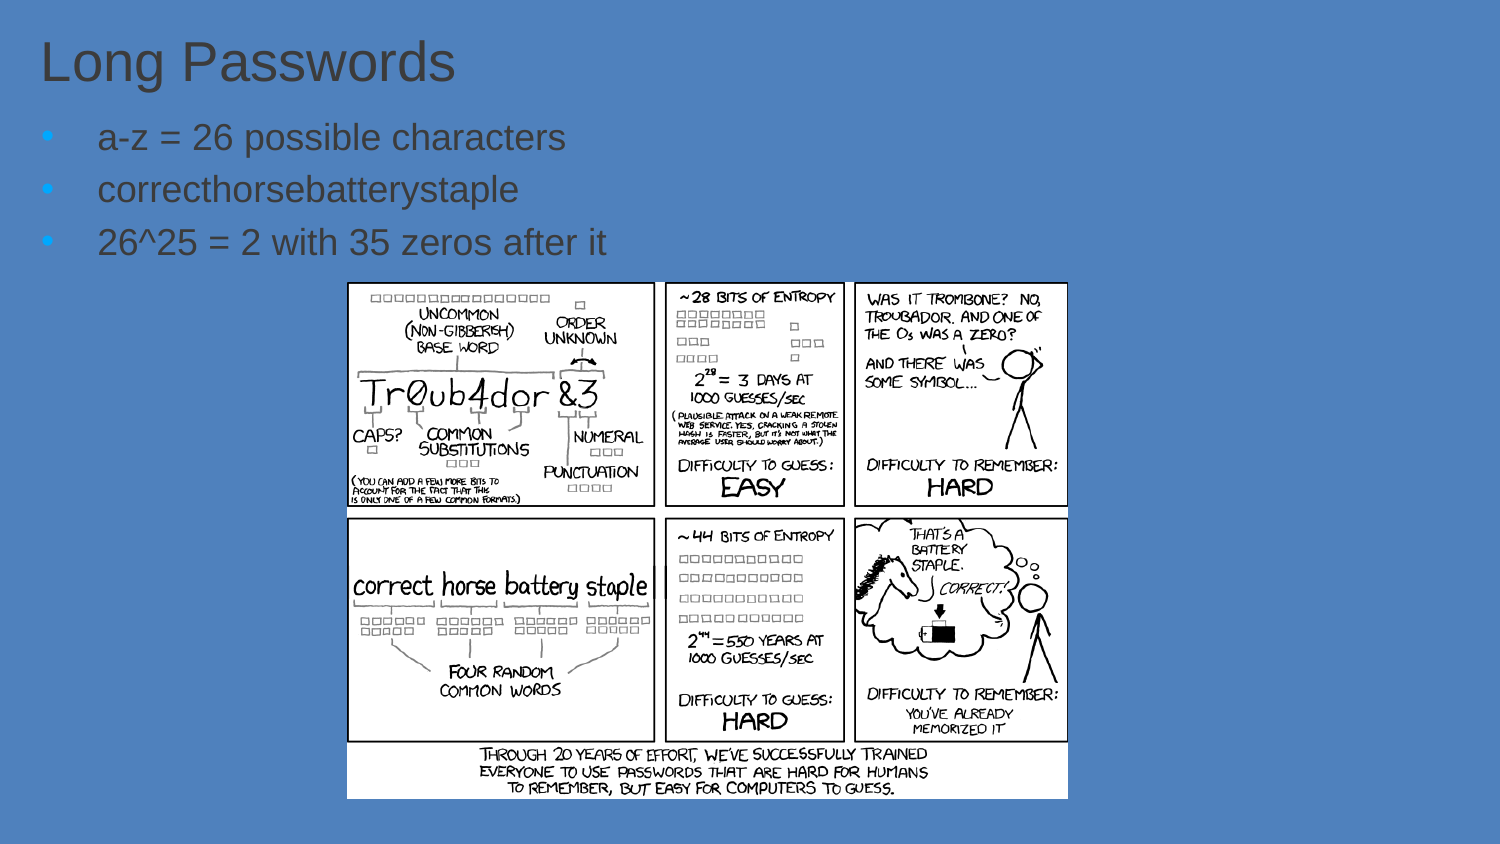

# Long Passwords
a-z = 26 possible characters
correcthorsebatterystaple
26^25 = 2 with 35 zeros after it